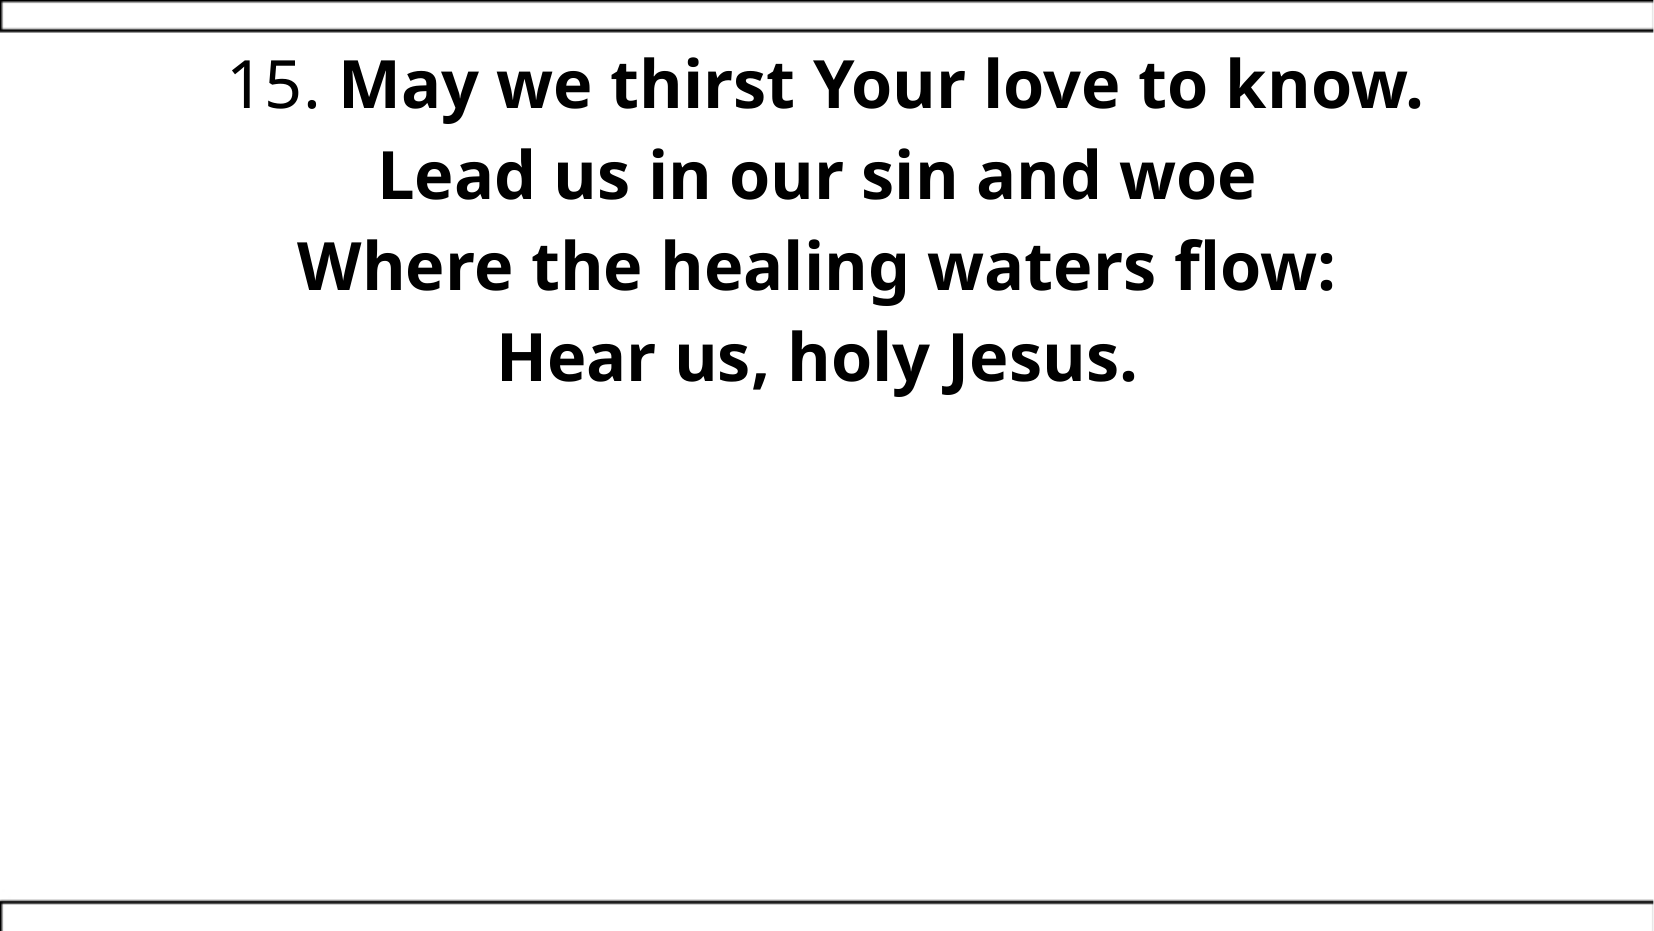

15. May we thirst Your love to know.
Lead us in our sin and woe
Where the healing waters flow:
Hear us, holy Jesus.